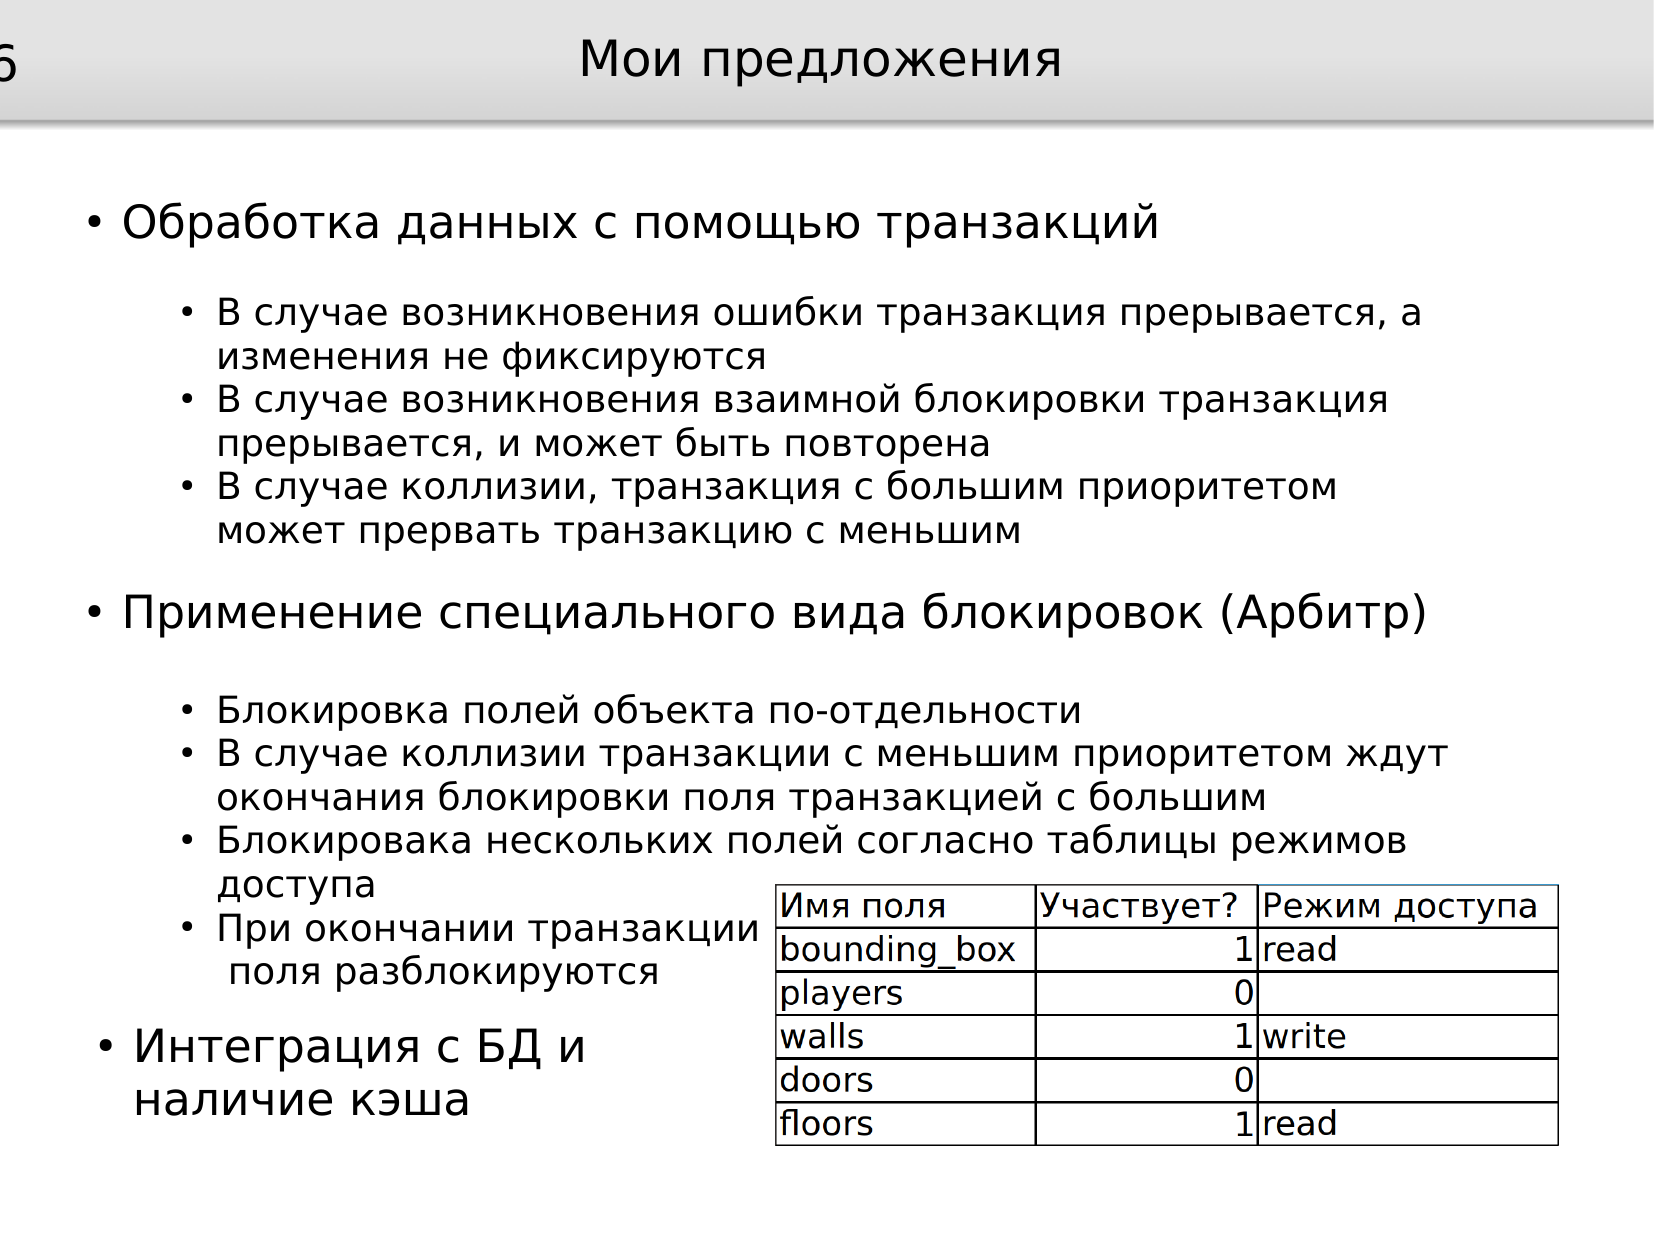

# Мои предложения
Обработка данных с помощью транзакций
В случае возникновения ошибки транзакция прерывается, а изменения не фиксируются
В случае возникновения взаимной блокировки транзакция прерывается, и может быть повторена
В случае коллизии, транзакция с большим приоритетом может прервать транзакцию с меньшим
Применение специального вида блокировок (Арбитр)
Блокировка полей объекта по-отдельности
В случае коллизии транзакции с меньшим приоритетом ждут окончания блокировки поля транзакцией с большим
Блокировака нескольких полей согласно таблицы режимов доступа
При окончании транзакции
 поля разблокируются
Интеграция с БД и наличие кэша